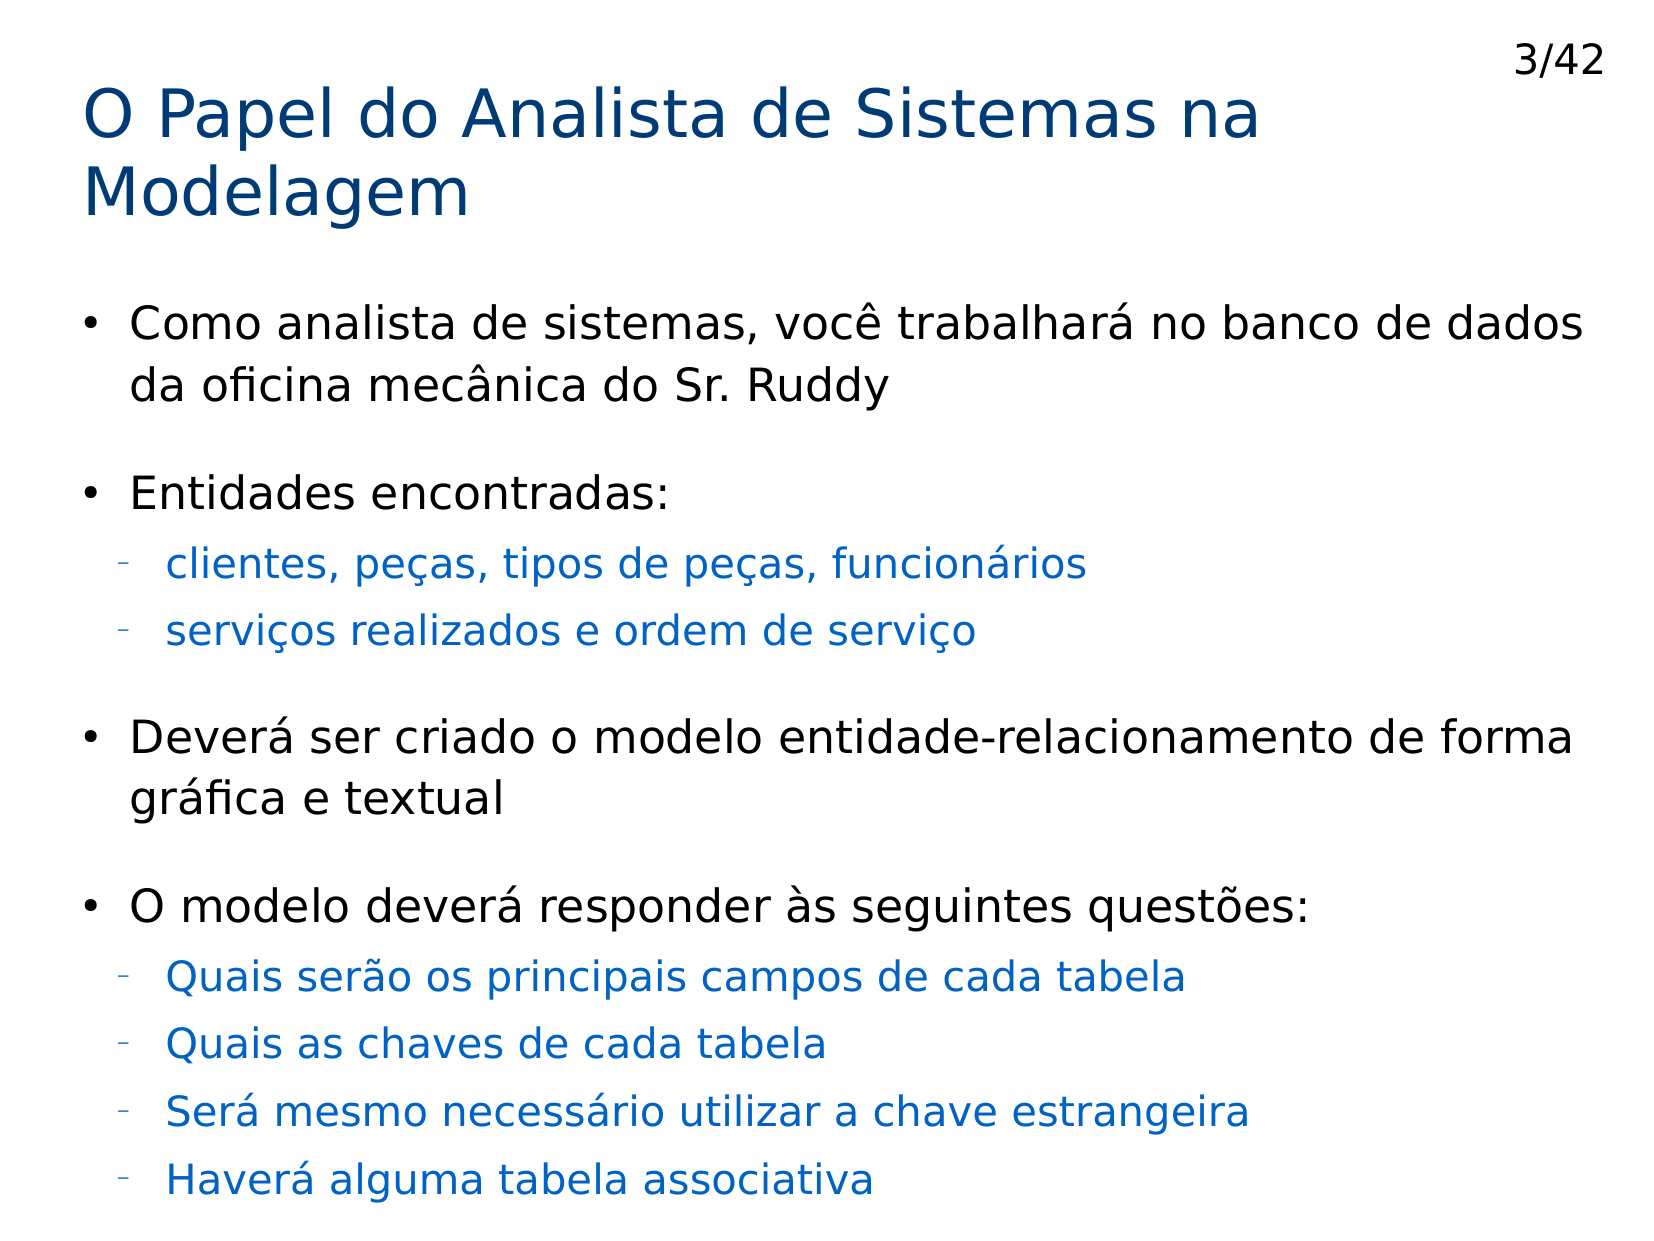

3
# O Papel do Analista de Sistemas na Modelagem
Como analista de sistemas, você trabalhará no banco de dados da oficina mecânica do Sr. Ruddy
Entidades encontradas:
clientes, peças, tipos de peças, funcionários
serviços realizados e ordem de serviço
Deverá ser criado o modelo entidade-relacionamento de forma gráfica e textual
O modelo deverá responder às seguintes questões:
Quais serão os principais campos de cada tabela
Quais as chaves de cada tabela
Será mesmo necessário utilizar a chave estrangeira
Haverá alguma tabela associativa